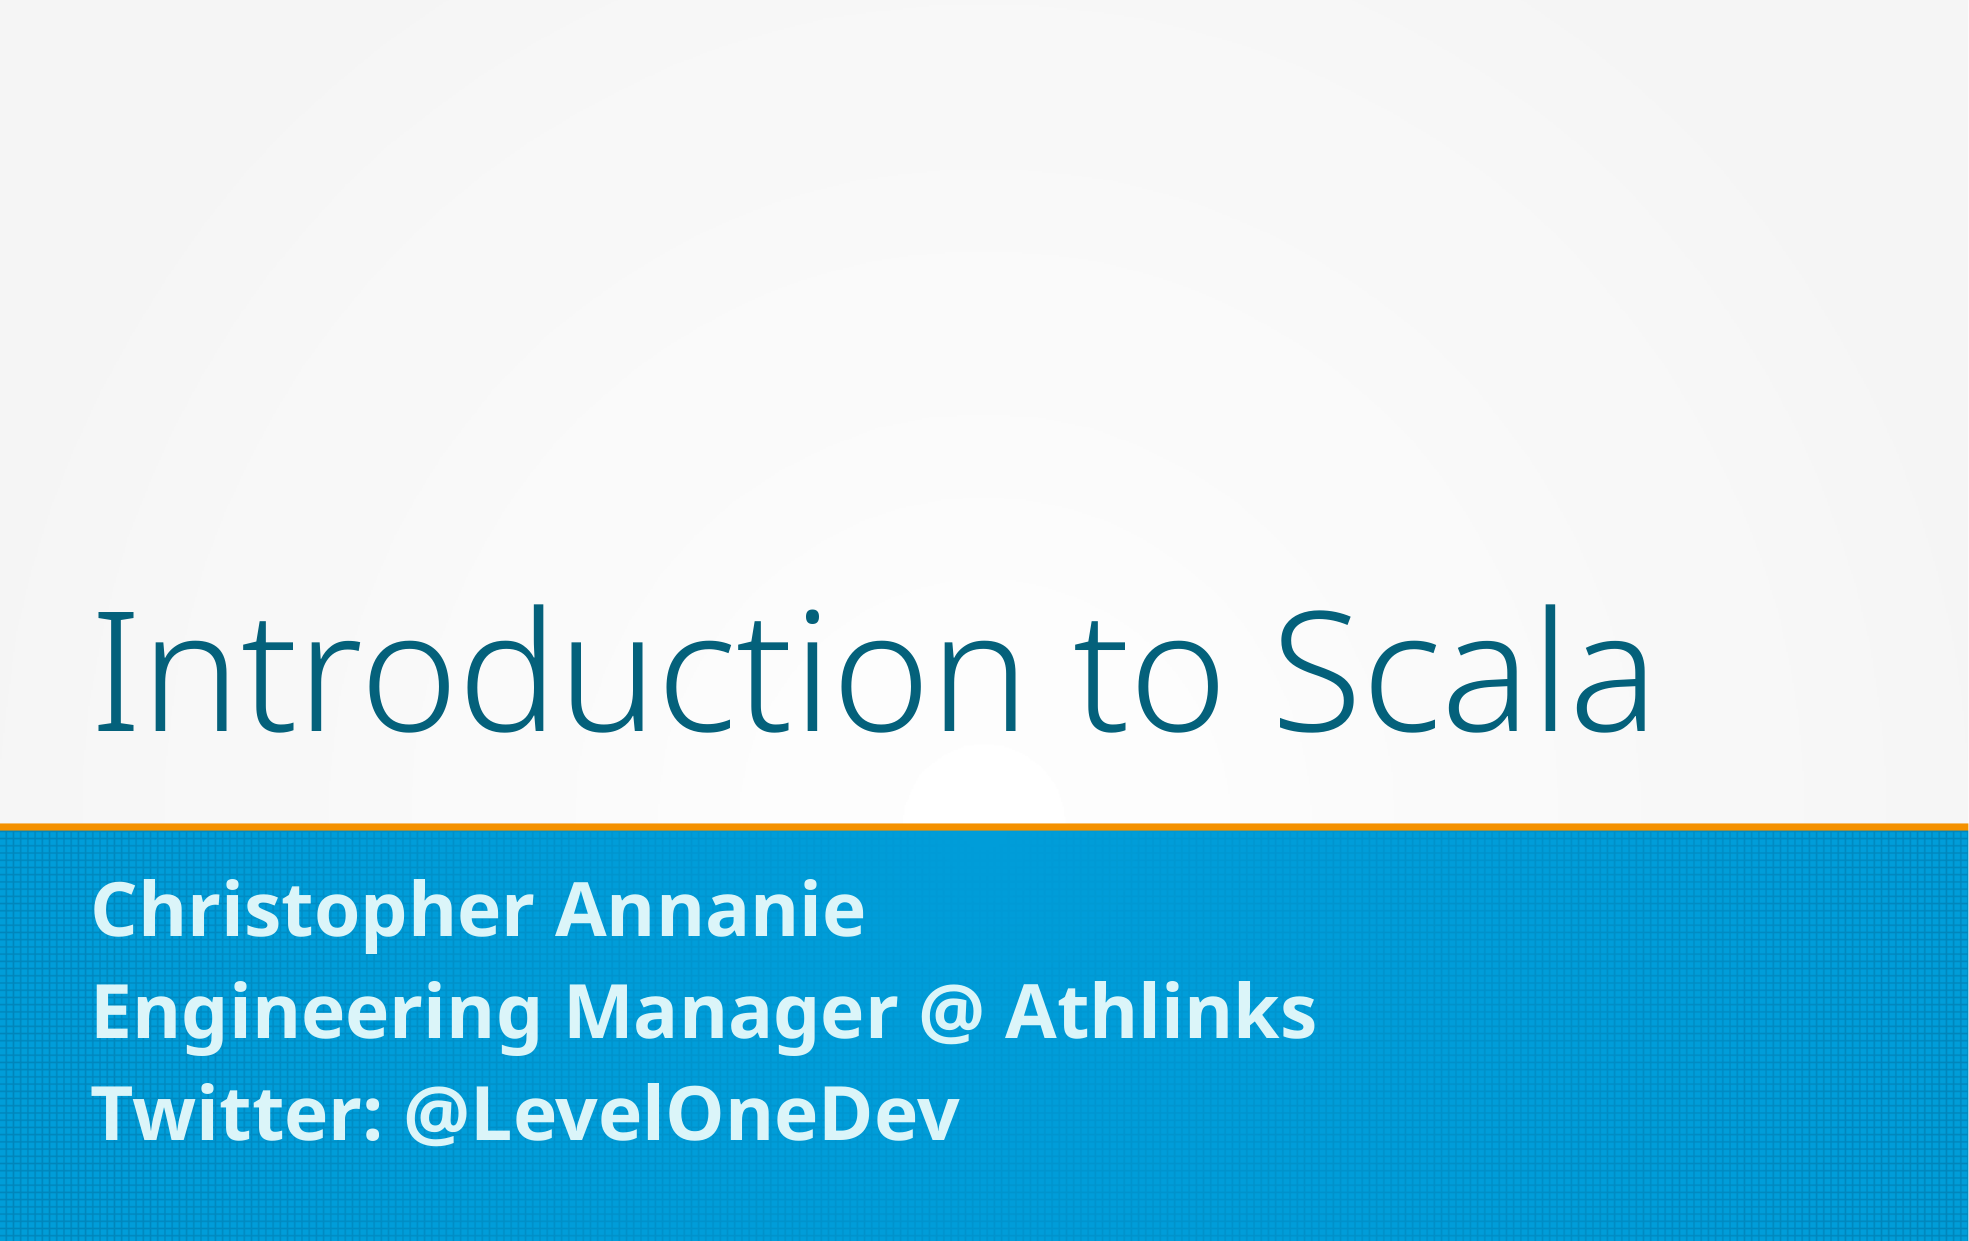

# Introduction to Scala
Christopher Annanie
Engineering Manager @ Athlinks
Twitter: @LevelOneDev